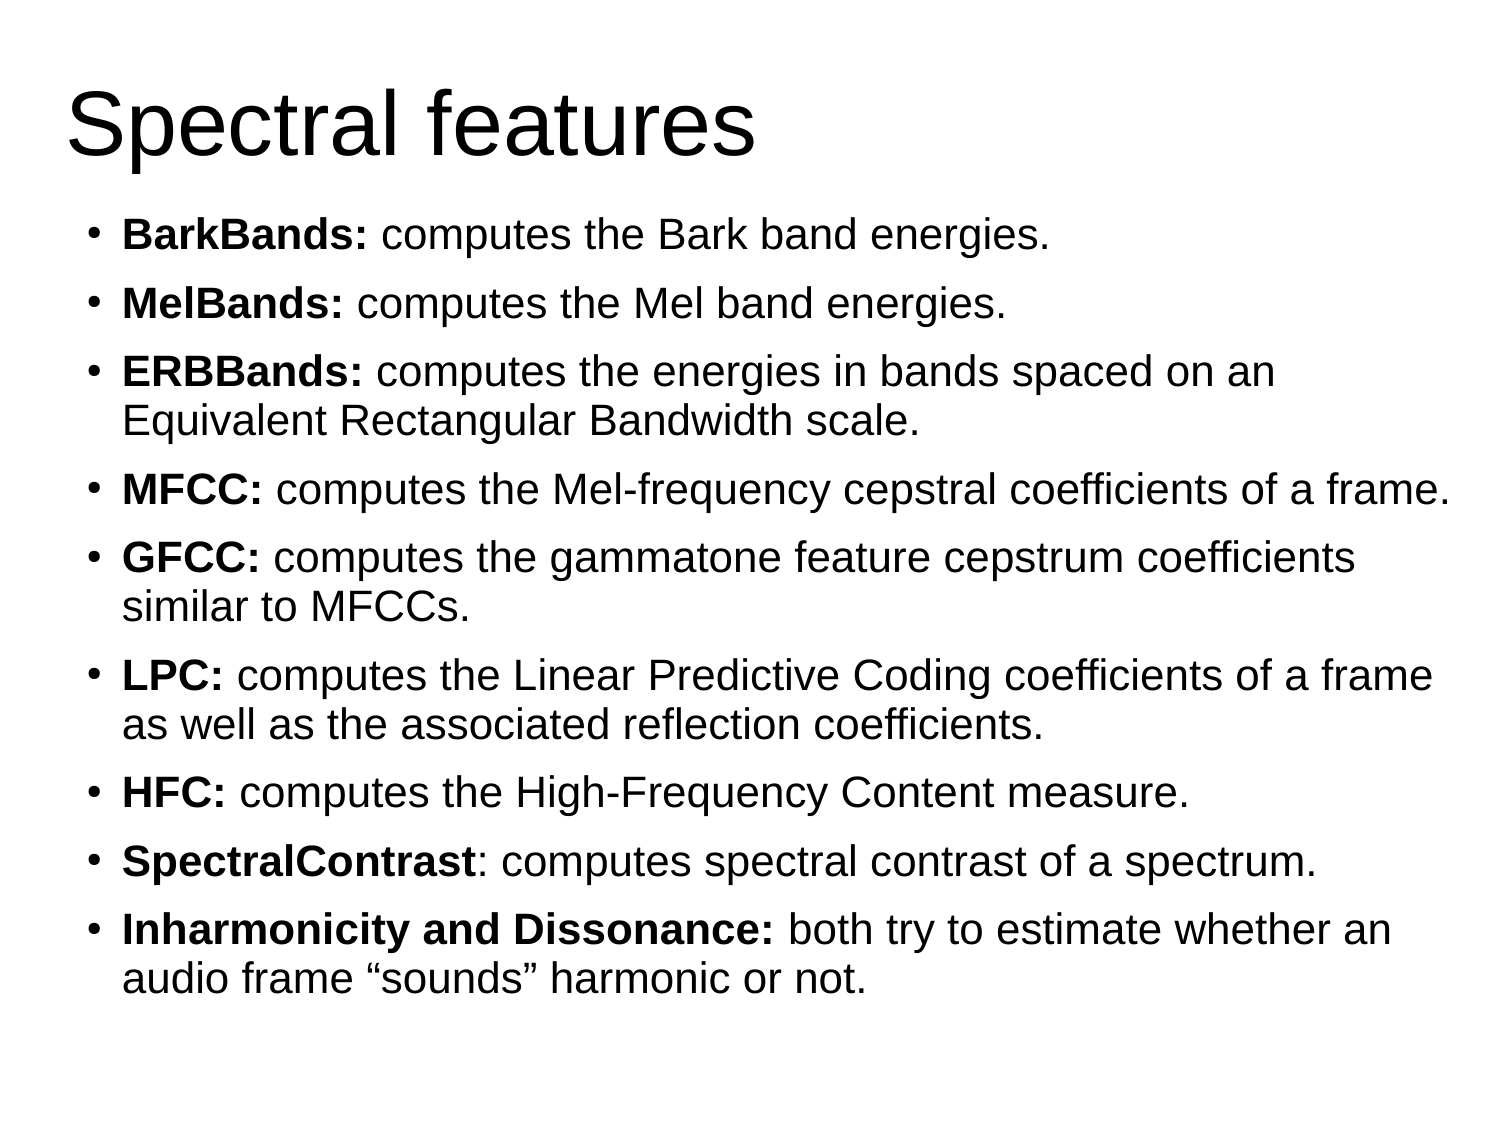

# Spectral features
BarkBands: computes the Bark band energies.
MelBands: computes the Mel band energies.
ERBBands: computes the energies in bands spaced on an Equivalent Rectangular Bandwidth scale.
MFCC: computes the Mel-frequency cepstral coefficients of a frame.
GFCC: computes the gammatone feature cepstrum coefficients similar to MFCCs.
LPC: computes the Linear Predictive Coding coefficients of a frame as well as the associated reflection coefficients.
HFC: computes the High-Frequency Content measure.
SpectralContrast: computes spectral contrast of a spectrum.
Inharmonicity and Dissonance: both try to estimate whether an audio frame “sounds” harmonic or not.